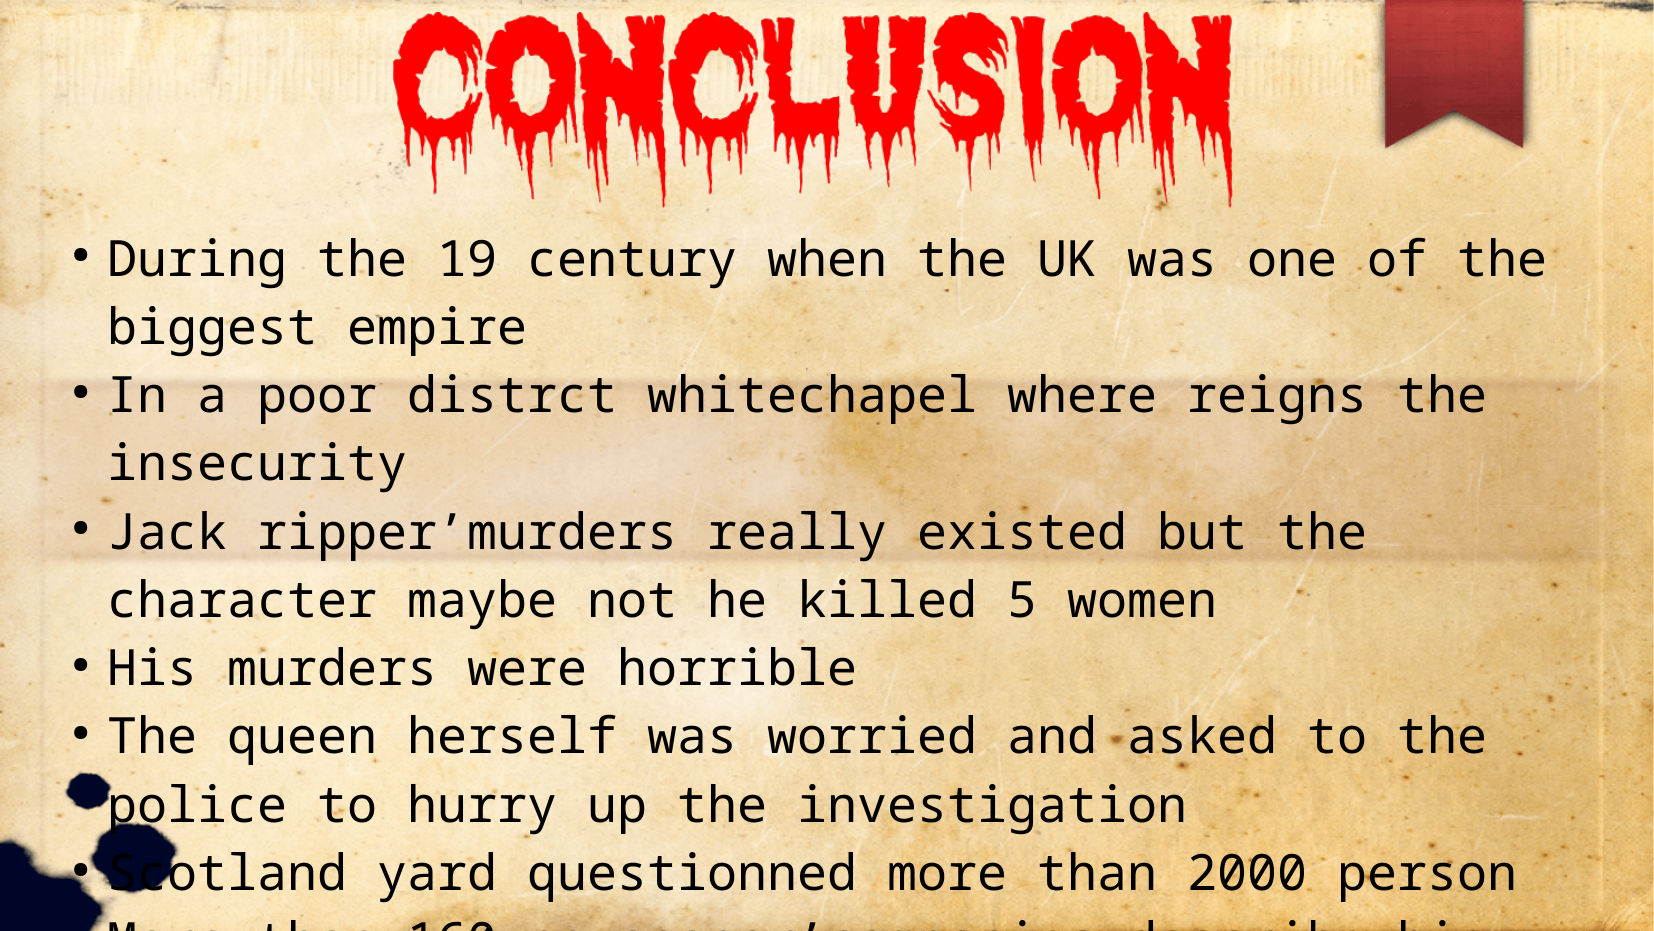

During the 19 century when the UK was one of the biggest empire
In a poor distrct whitechapel where reigns the insecurity
Jack ripper’murders really existed but the character maybe not he killed 5 women
His murders were horrible
The queen herself was worried and asked to the police to hurry up the investigation
Scotland yard questionned more than 2000 person
More than 160 newspaper’companies describe his murders